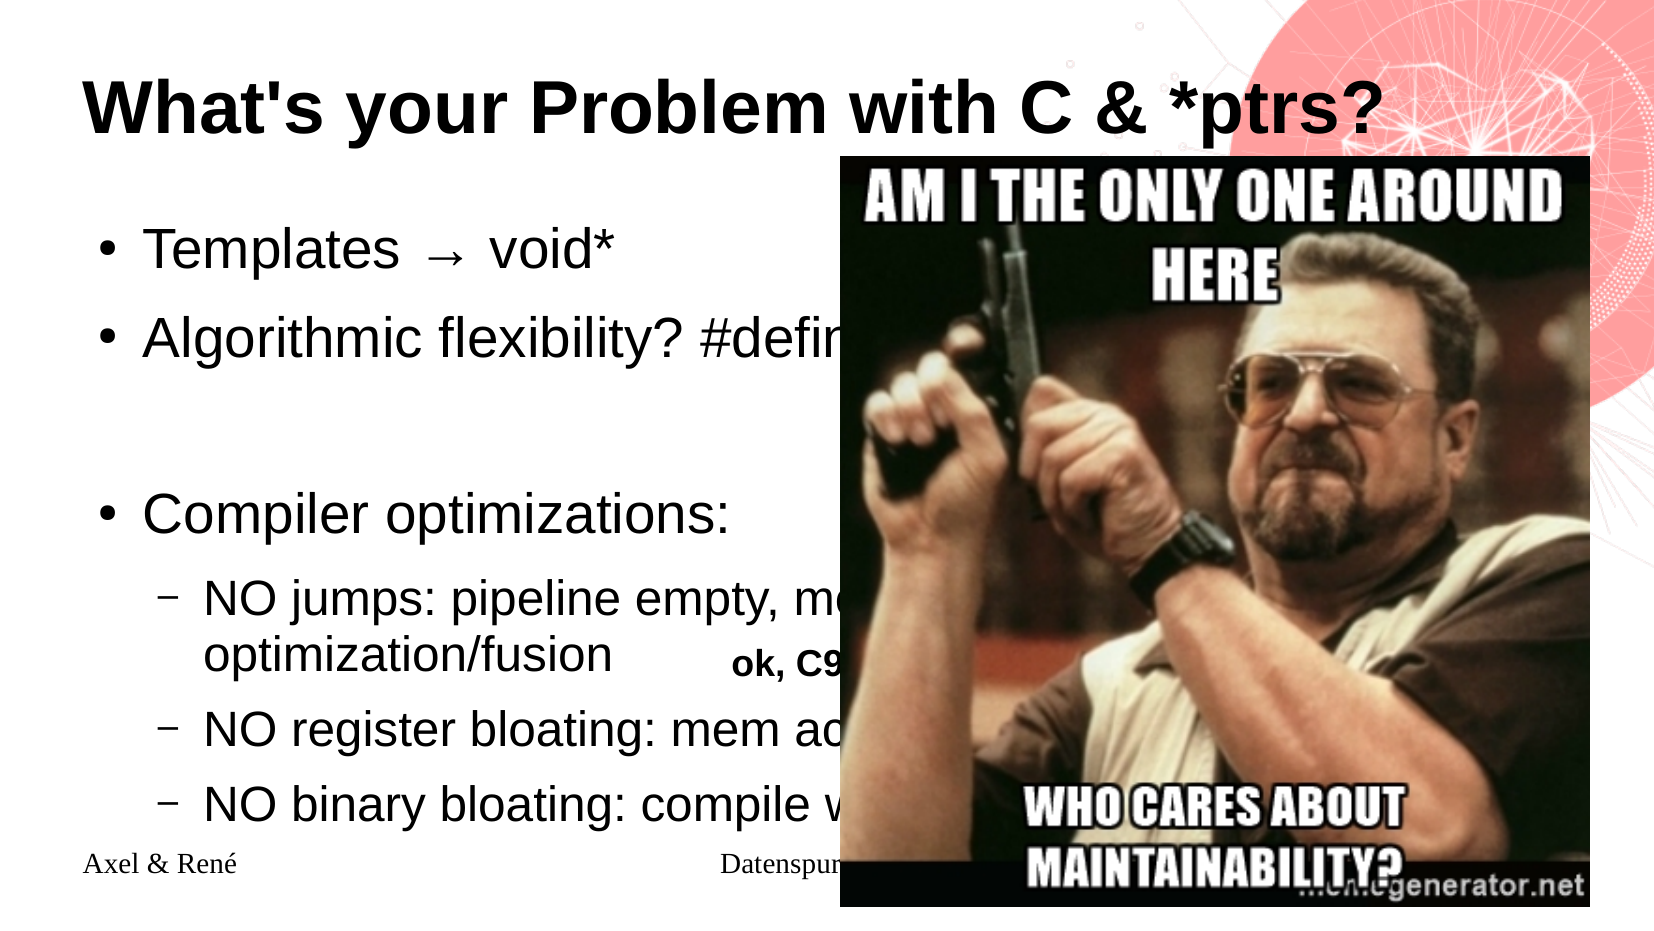

# What's your Problem with C & *ptrs?
Templates → void*
Algorithmic flexibility? #define macros or *f
Compiler optimizations:
NO jumps: pipeline empty, mem access, no cross-function optimization/fusion
NO register bloating: mem access, unshared cores
NO binary bloating: compile what you need
ok, C99: restrict